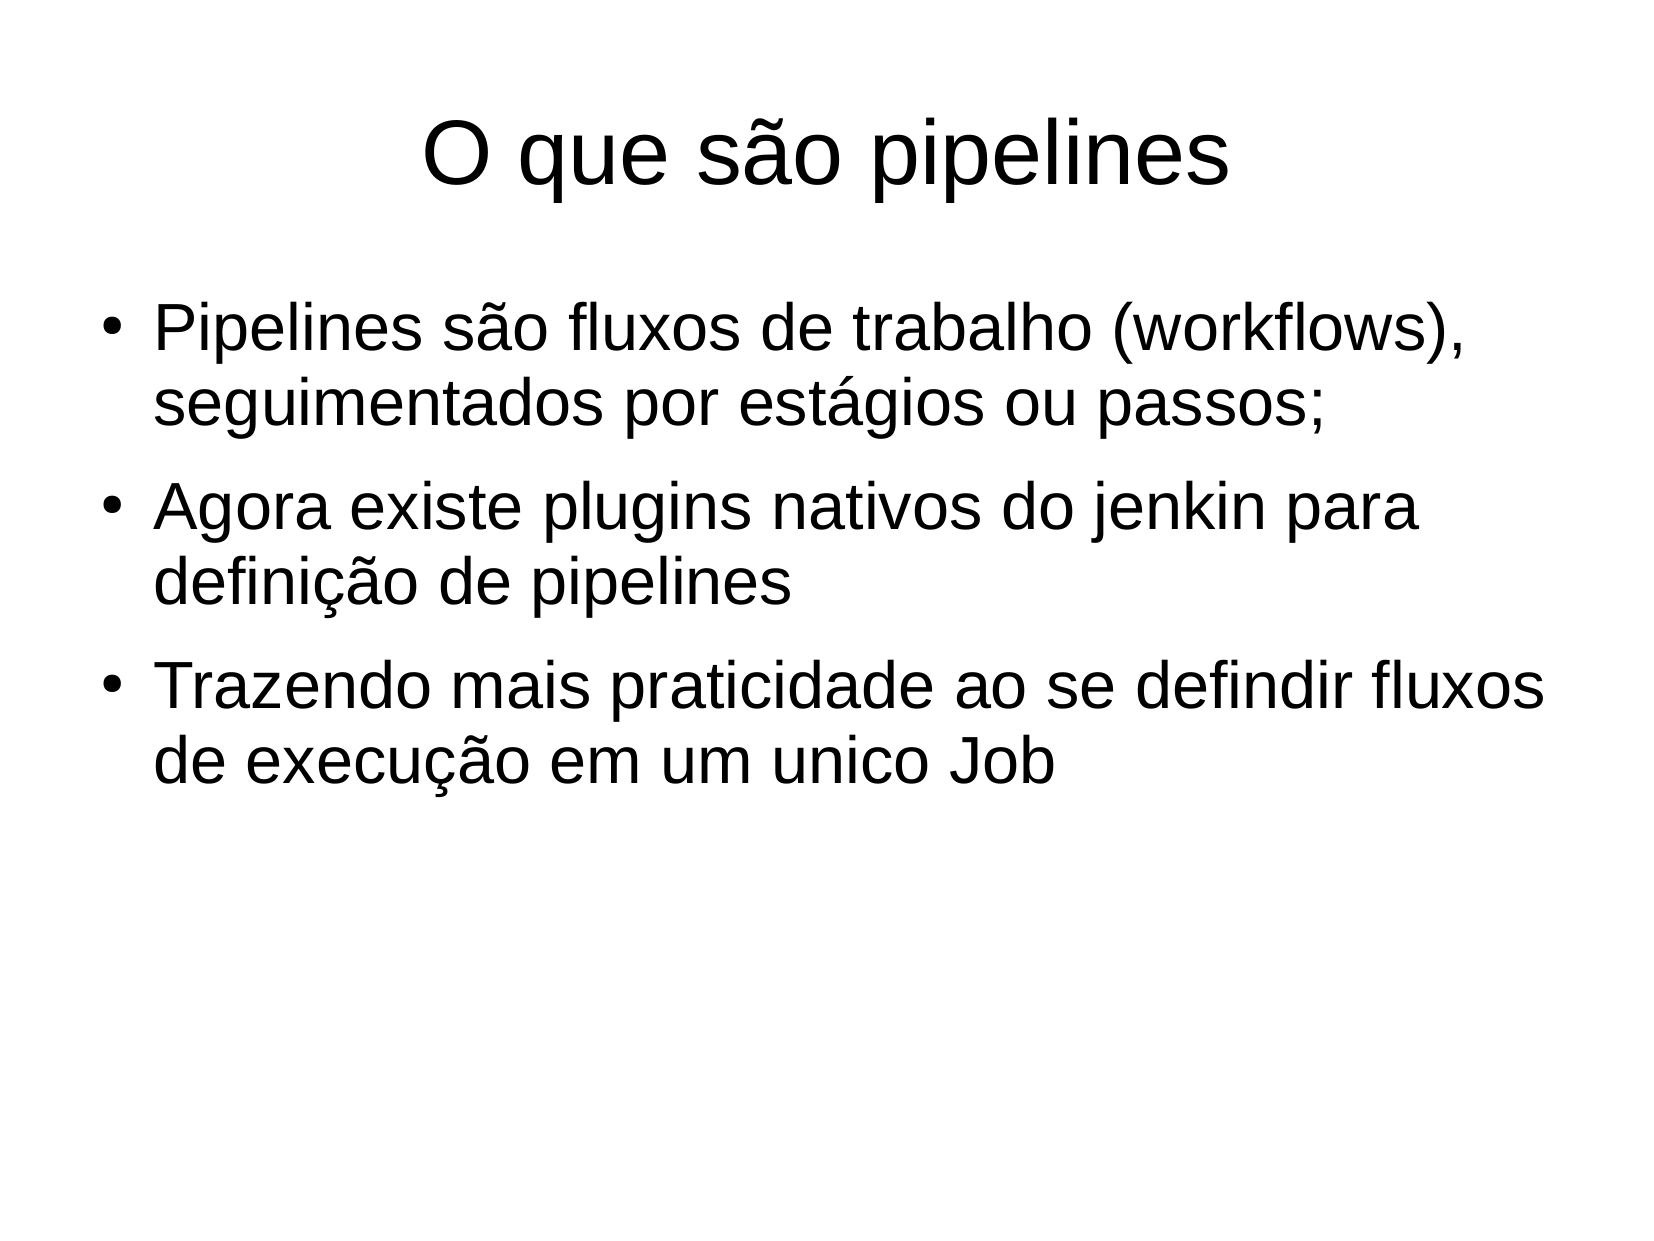

# O que são pipelines
Pipelines são fluxos de trabalho (workflows), seguimentados por estágios ou passos;
Agora existe plugins nativos do jenkin para definição de pipelines
Trazendo mais praticidade ao se defindir fluxos de execução em um unico Job